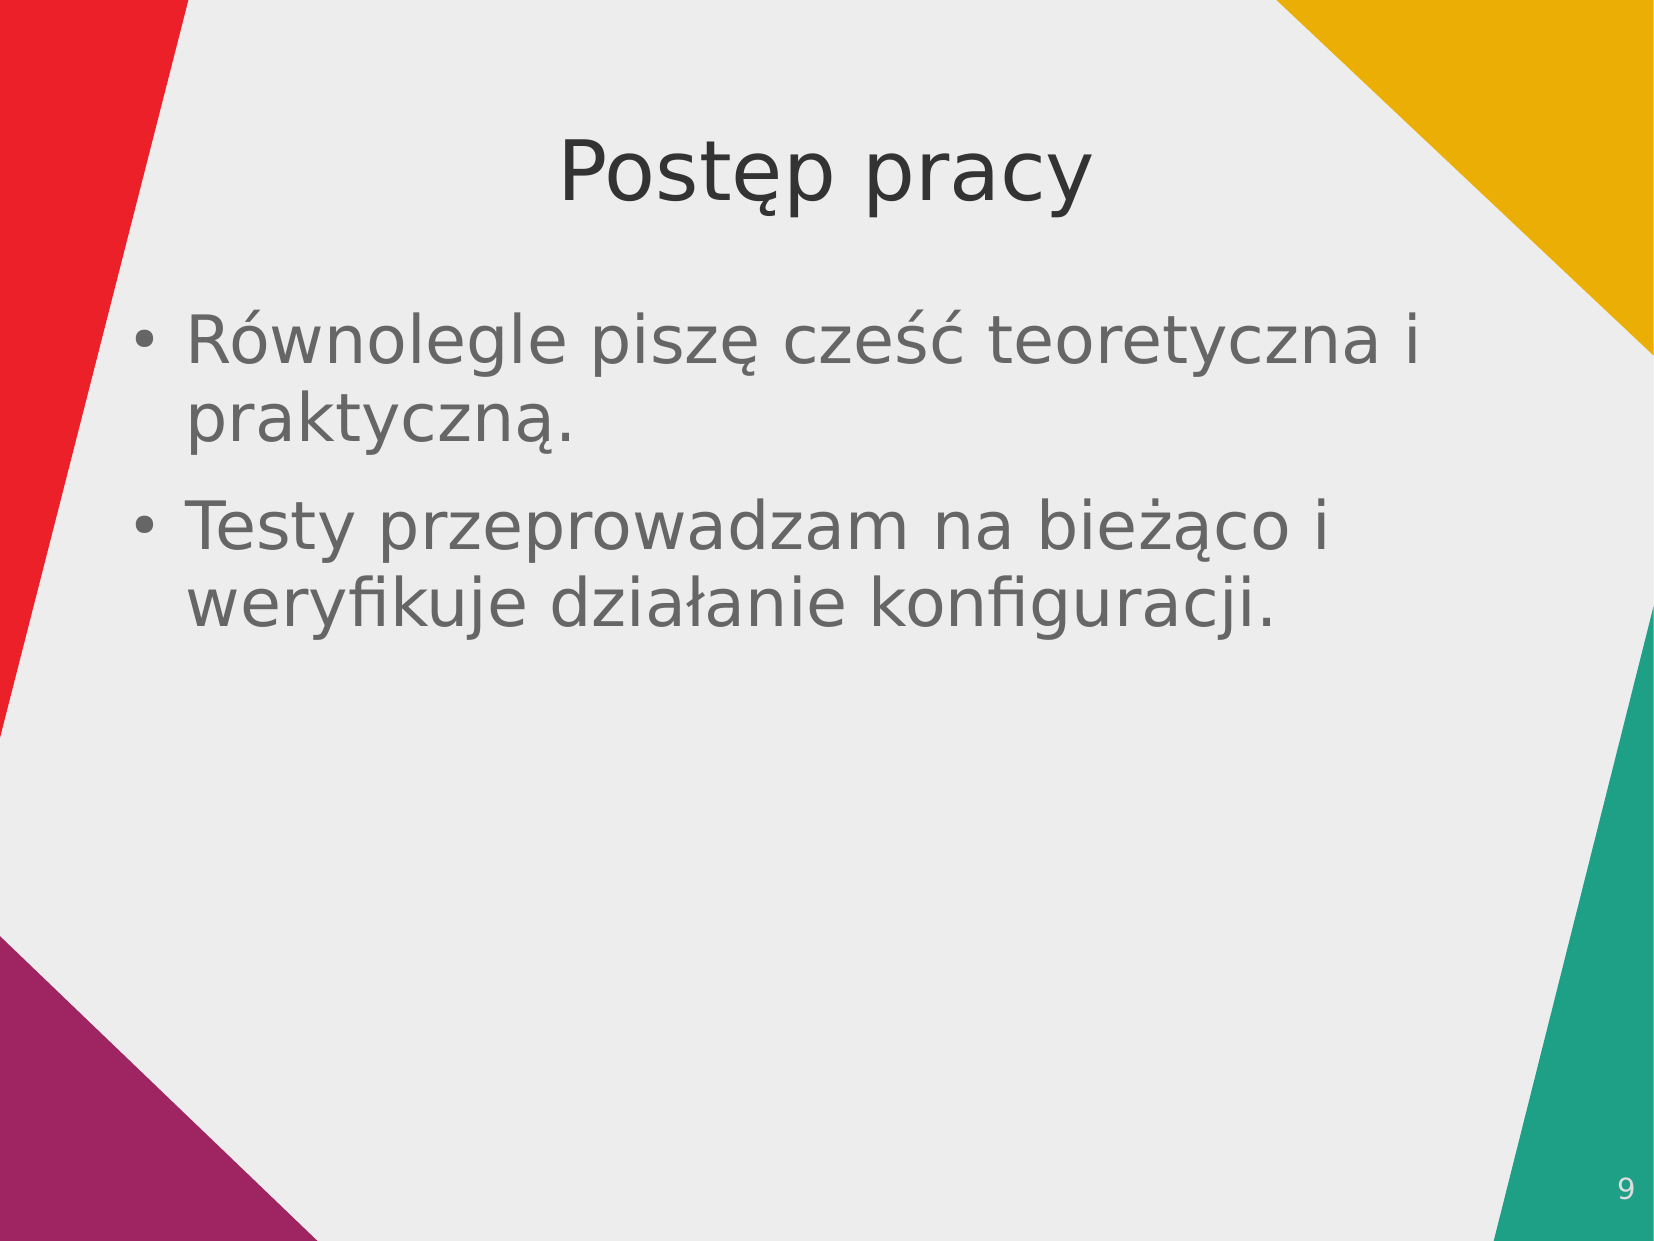

# Postęp pracy
Równolegle piszę cześć teoretyczna i praktyczną.
Testy przeprowadzam na bieżąco i weryfikuje działanie konfiguracji.
9